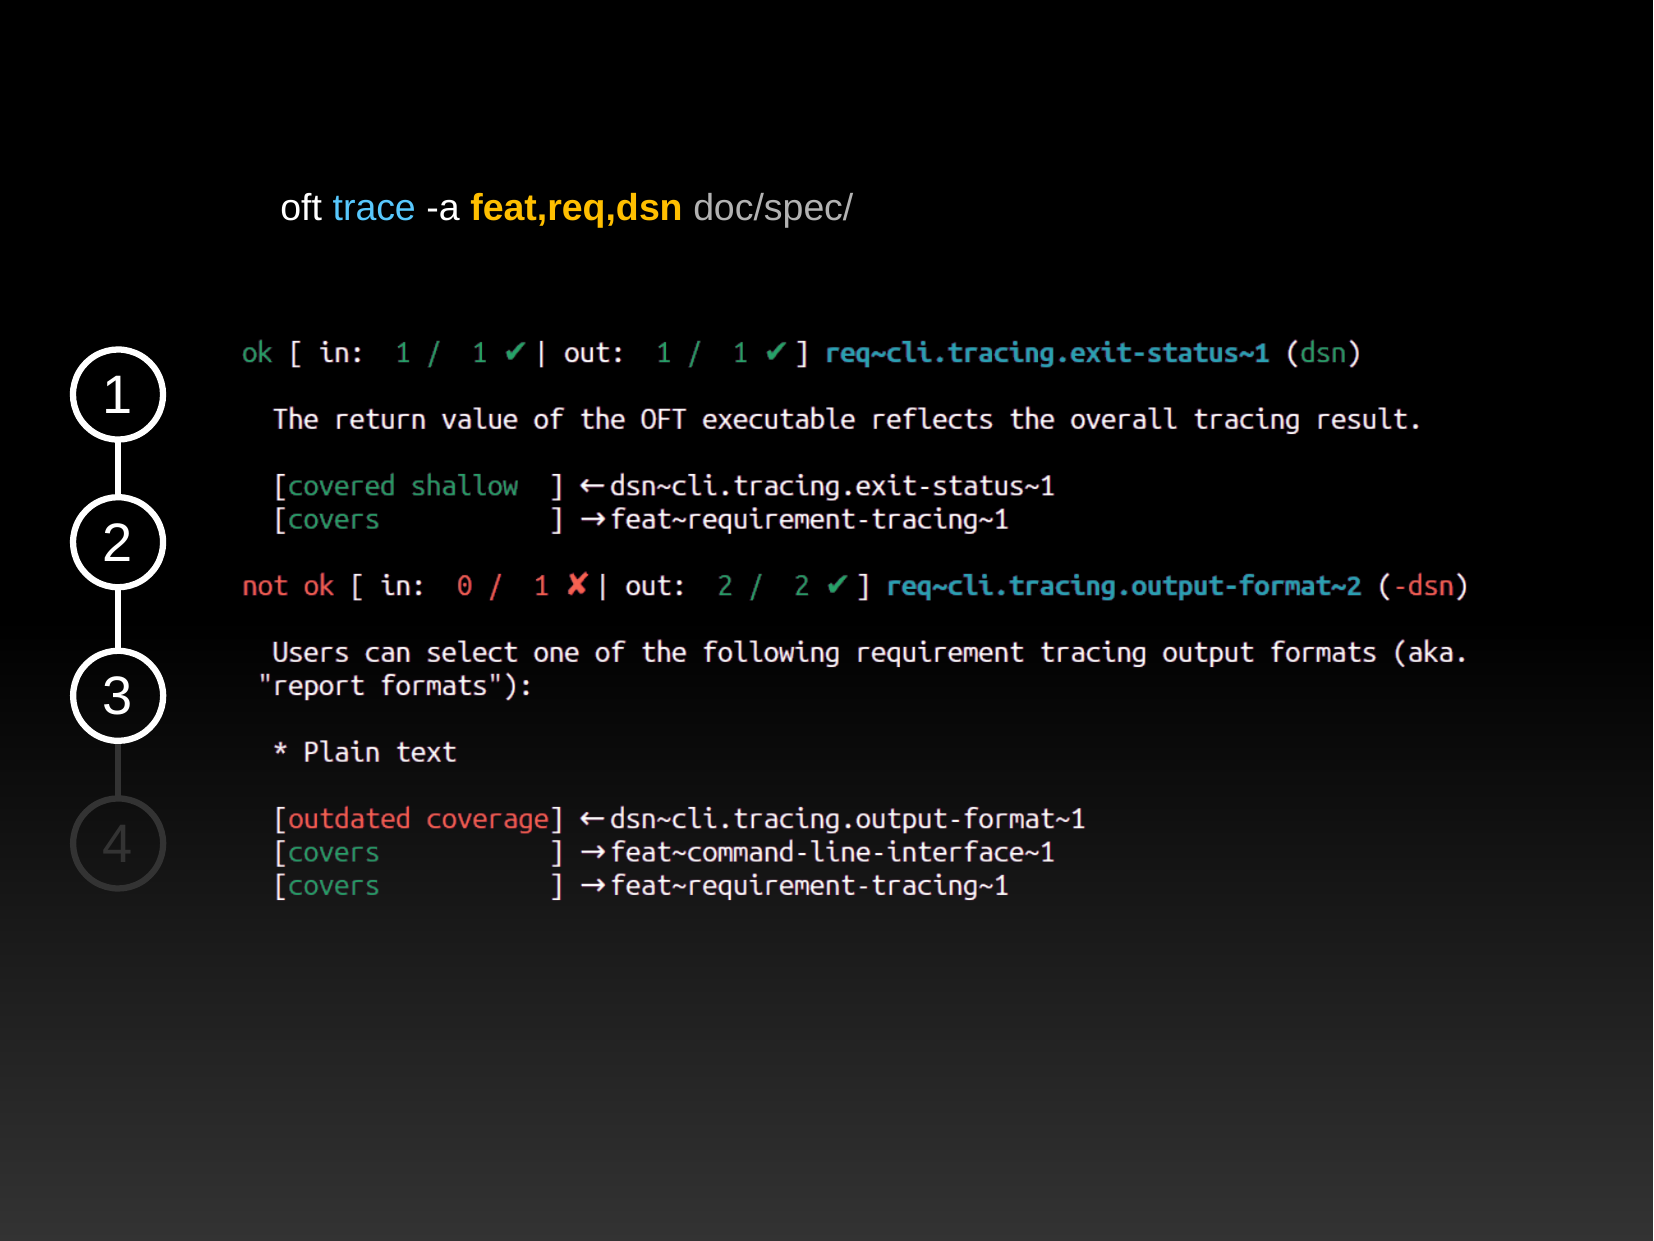

oft trace -a feat,req,dsn doc/spec/
1
2
3
4